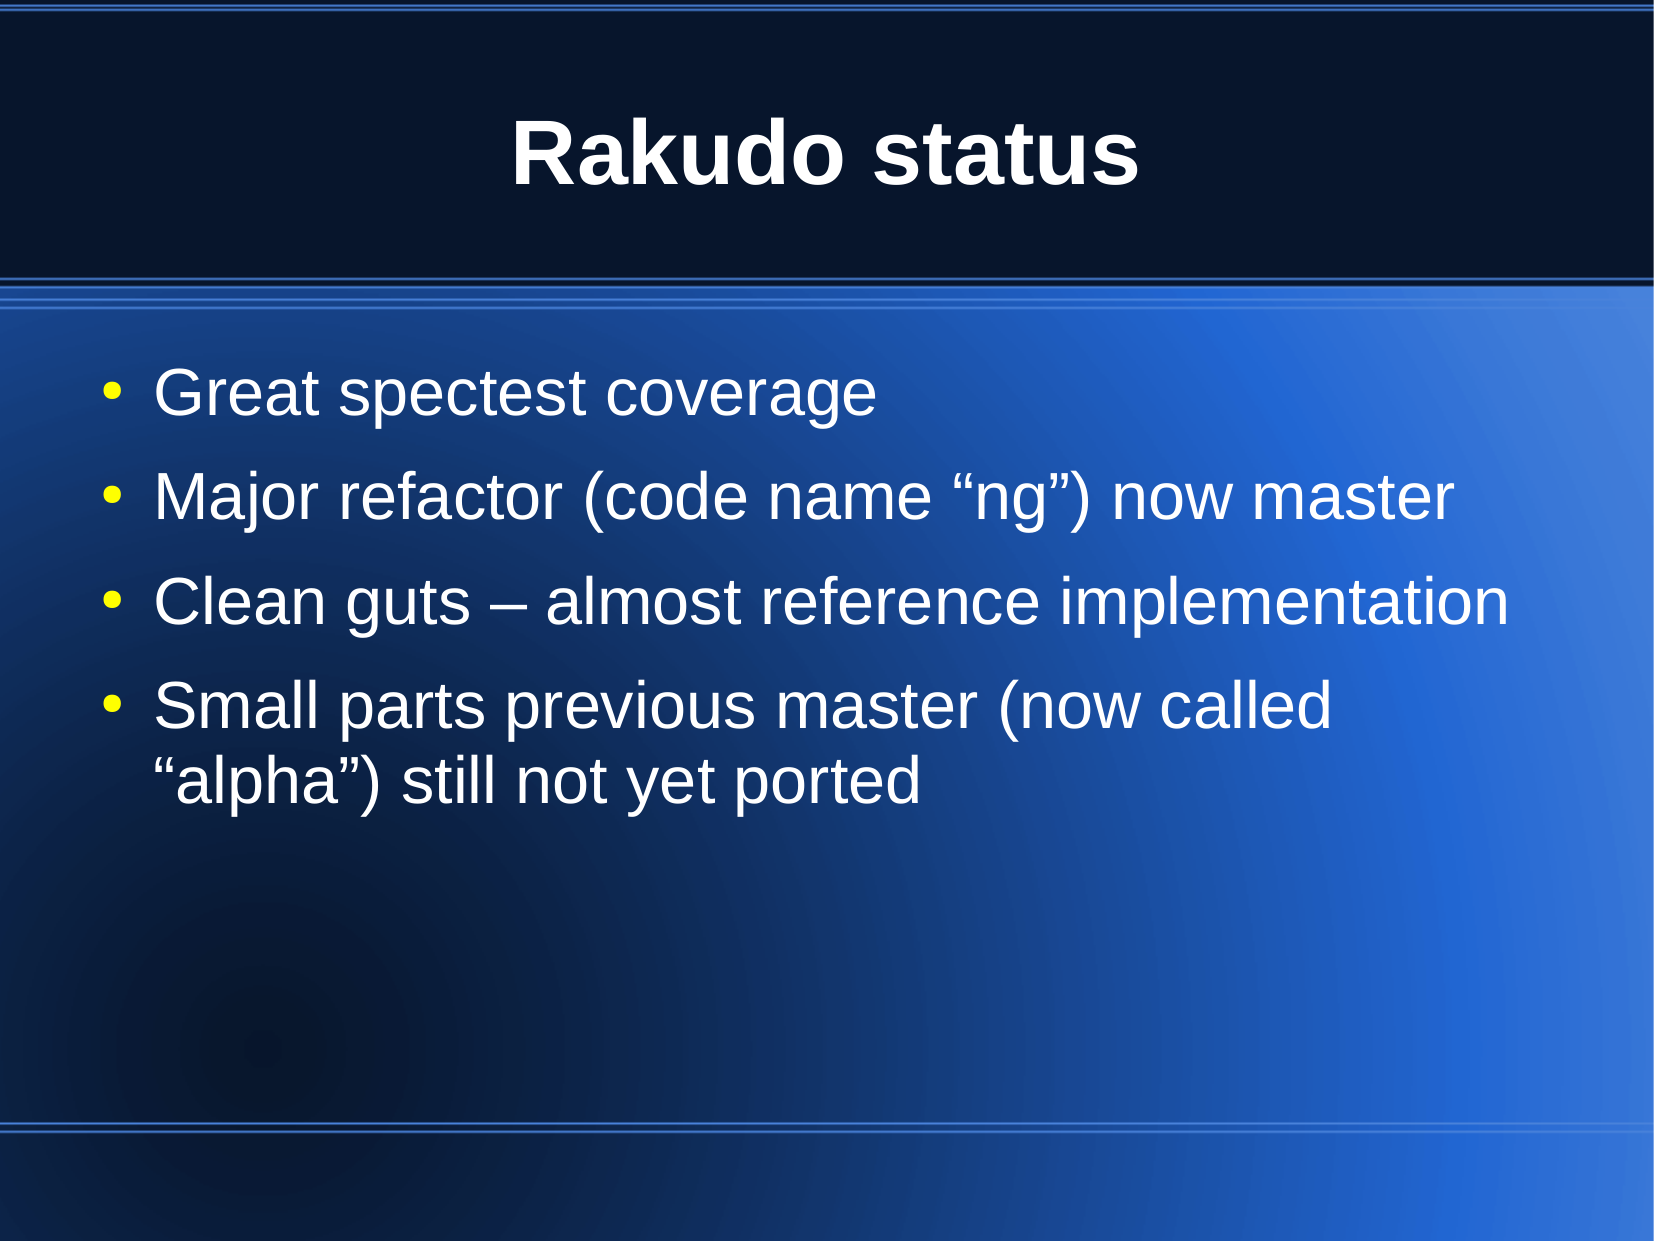

# Rakudo status
Great spectest coverage
Major refactor (code name “ng”) now master
Clean guts – almost reference implementation
Small parts previous master (now called “alpha”) still not yet ported